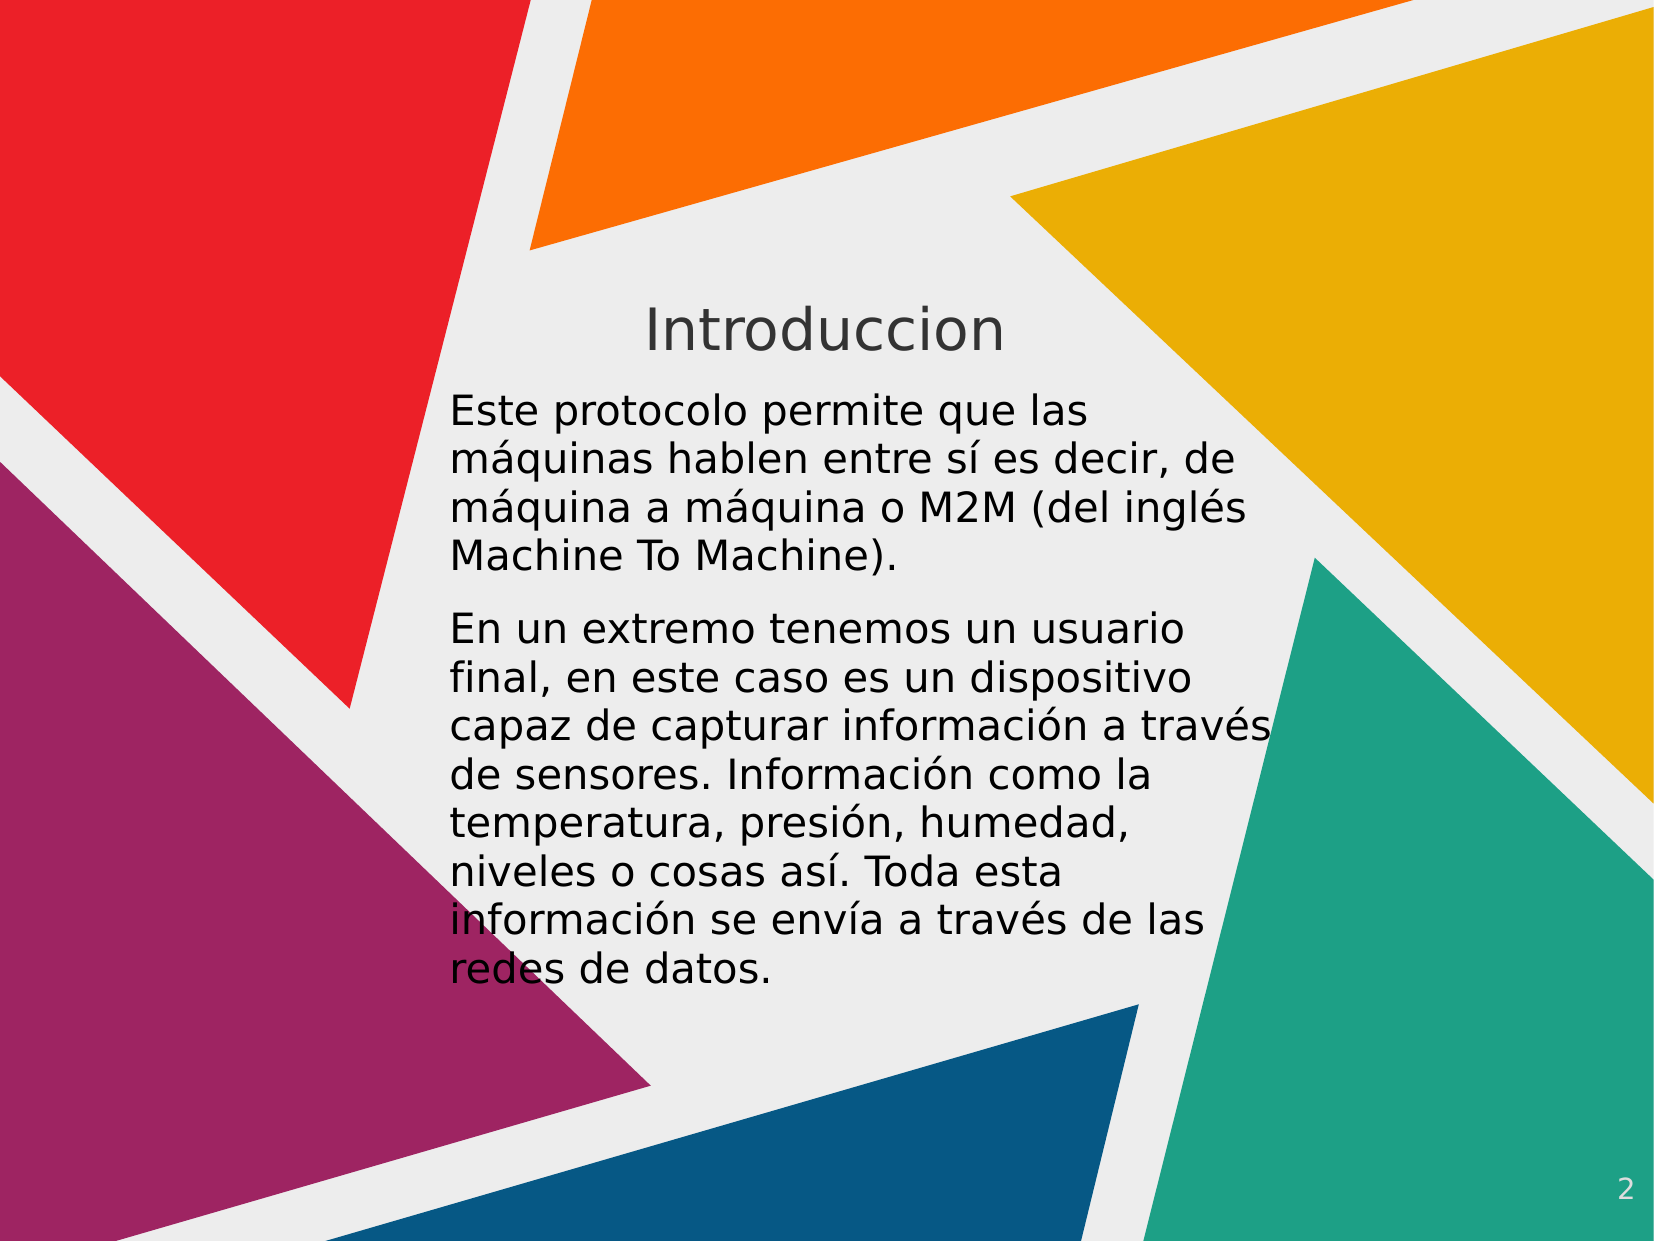

# Introduccion
Este protocolo permite que las máquinas hablen entre sí es decir, de máquina a máquina o M2M (del inglés Machine To Machine).
En un extremo tenemos un usuario final, en este caso es un dispositivo capaz de capturar información a través de sensores. Información como la temperatura, presión, humedad, niveles o cosas así. Toda esta información se envía a través de las redes de datos.
2